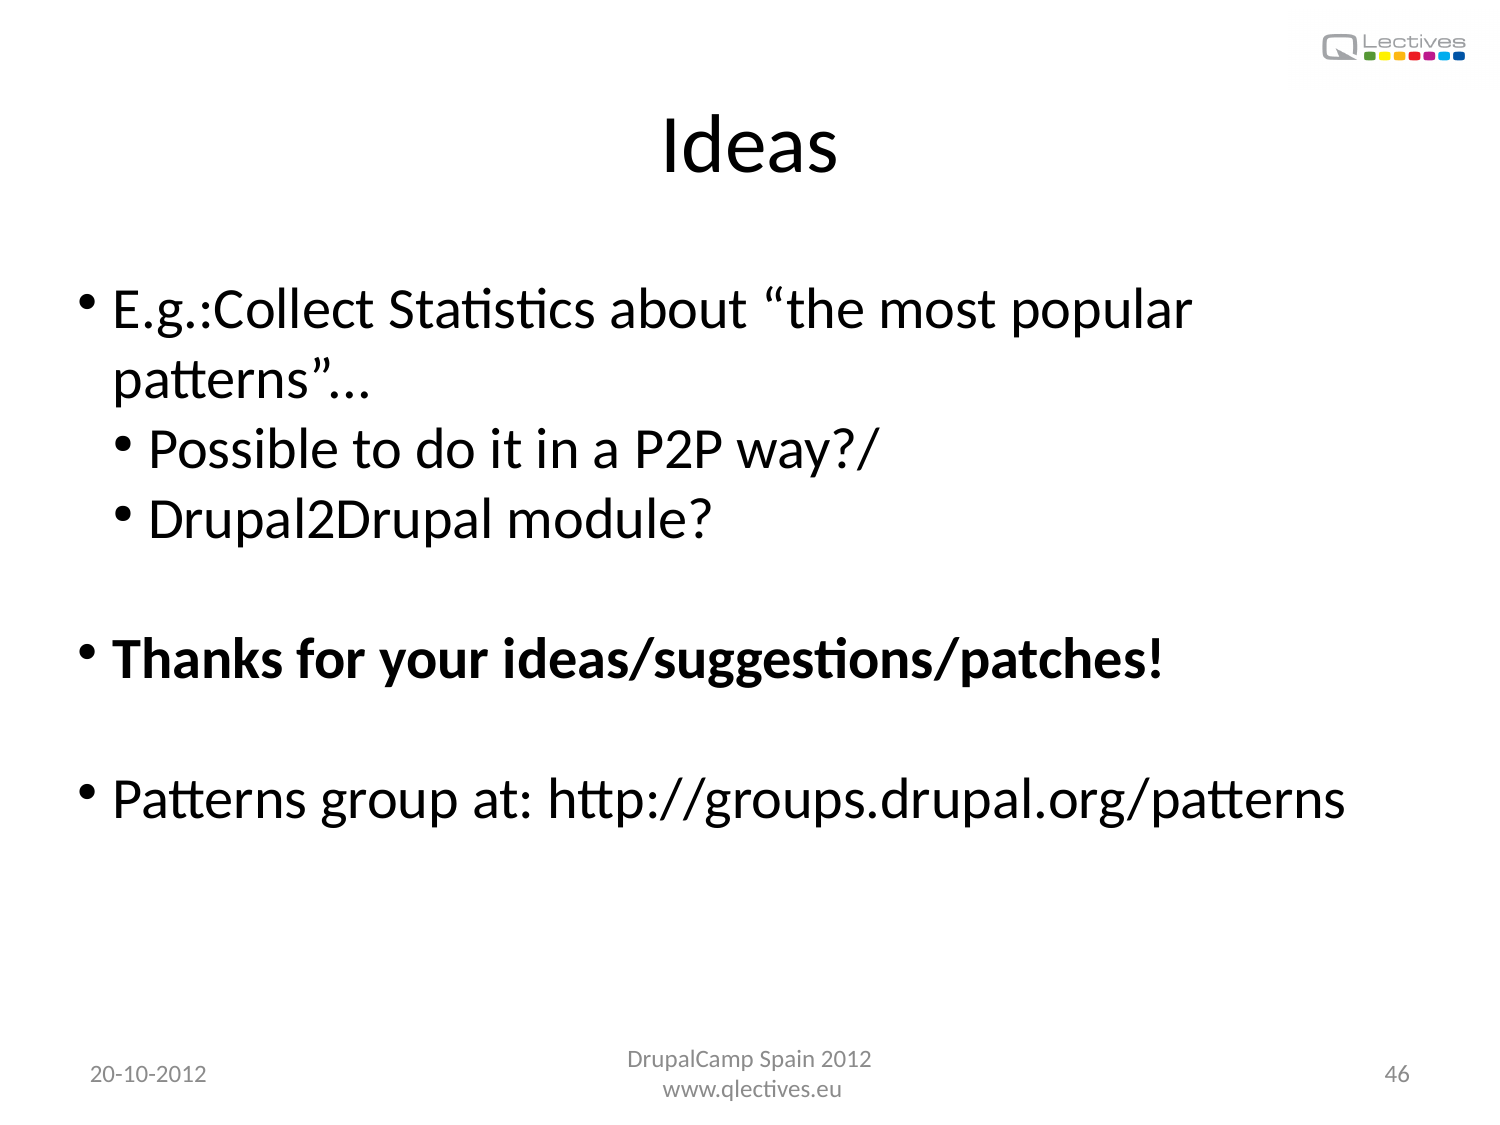

Ideas
E.g.:Collect Statistics about “the most popular patterns”...
Possible to do it in a P2P way?/
Drupal2Drupal module?
Thanks for your ideas/suggestions/patches!
Patterns group at: http://groups.drupal.org/patterns
20-10-2012
DrupalCamp Spain 2012
 www.qlectives.eu